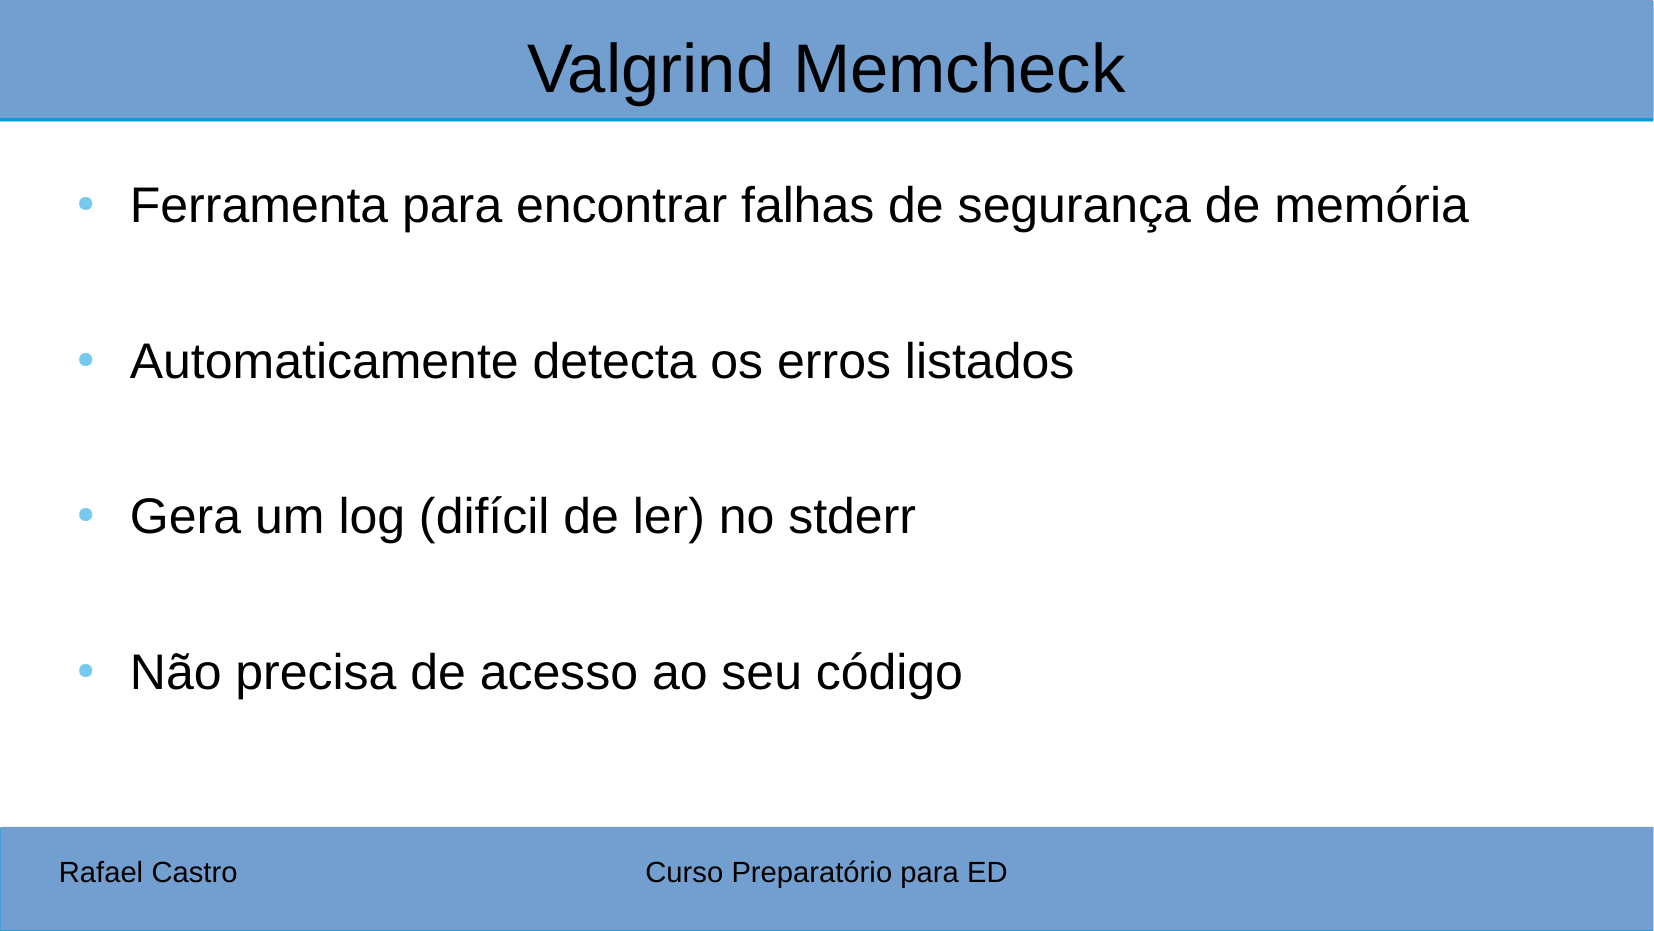

# Valgrind Memcheck
Ferramenta para encontrar falhas de segurança de memória
Automaticamente detecta os erros listados
Gera um log (difícil de ler) no stderr
Não precisa de acesso ao seu código
Curso Preparatório para ED